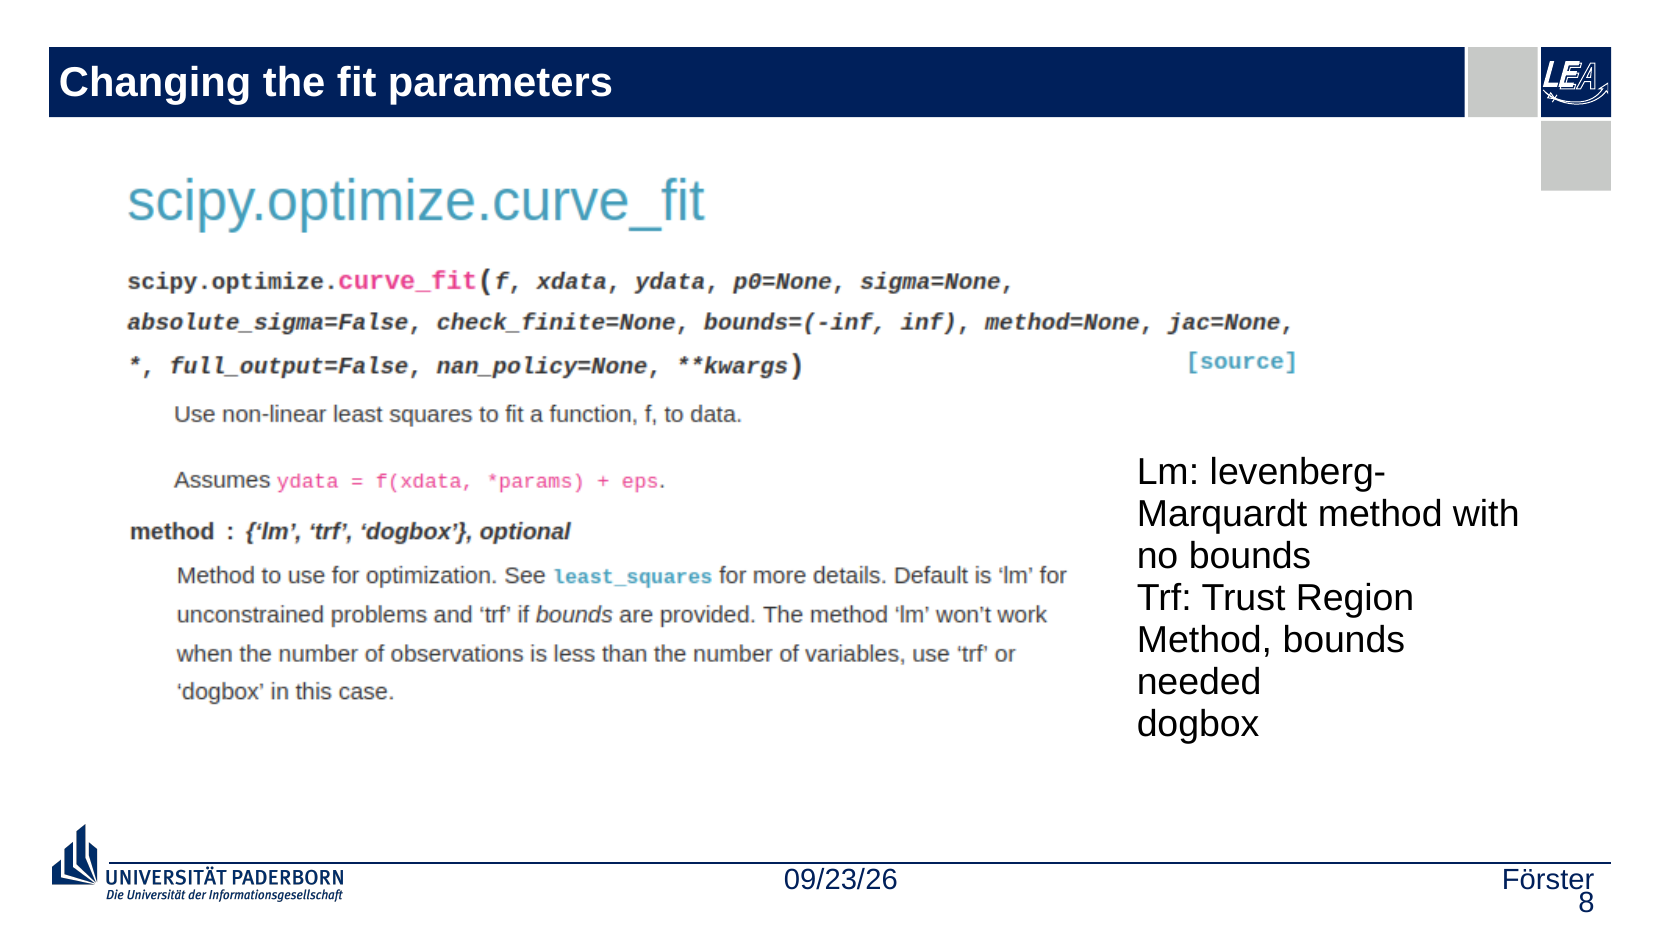

# Changing the fit parameters
Lm: levenberg-Marquardt method with no bounds
Trf: Trust Region Method, bounds needed
dogbox
Förster
8